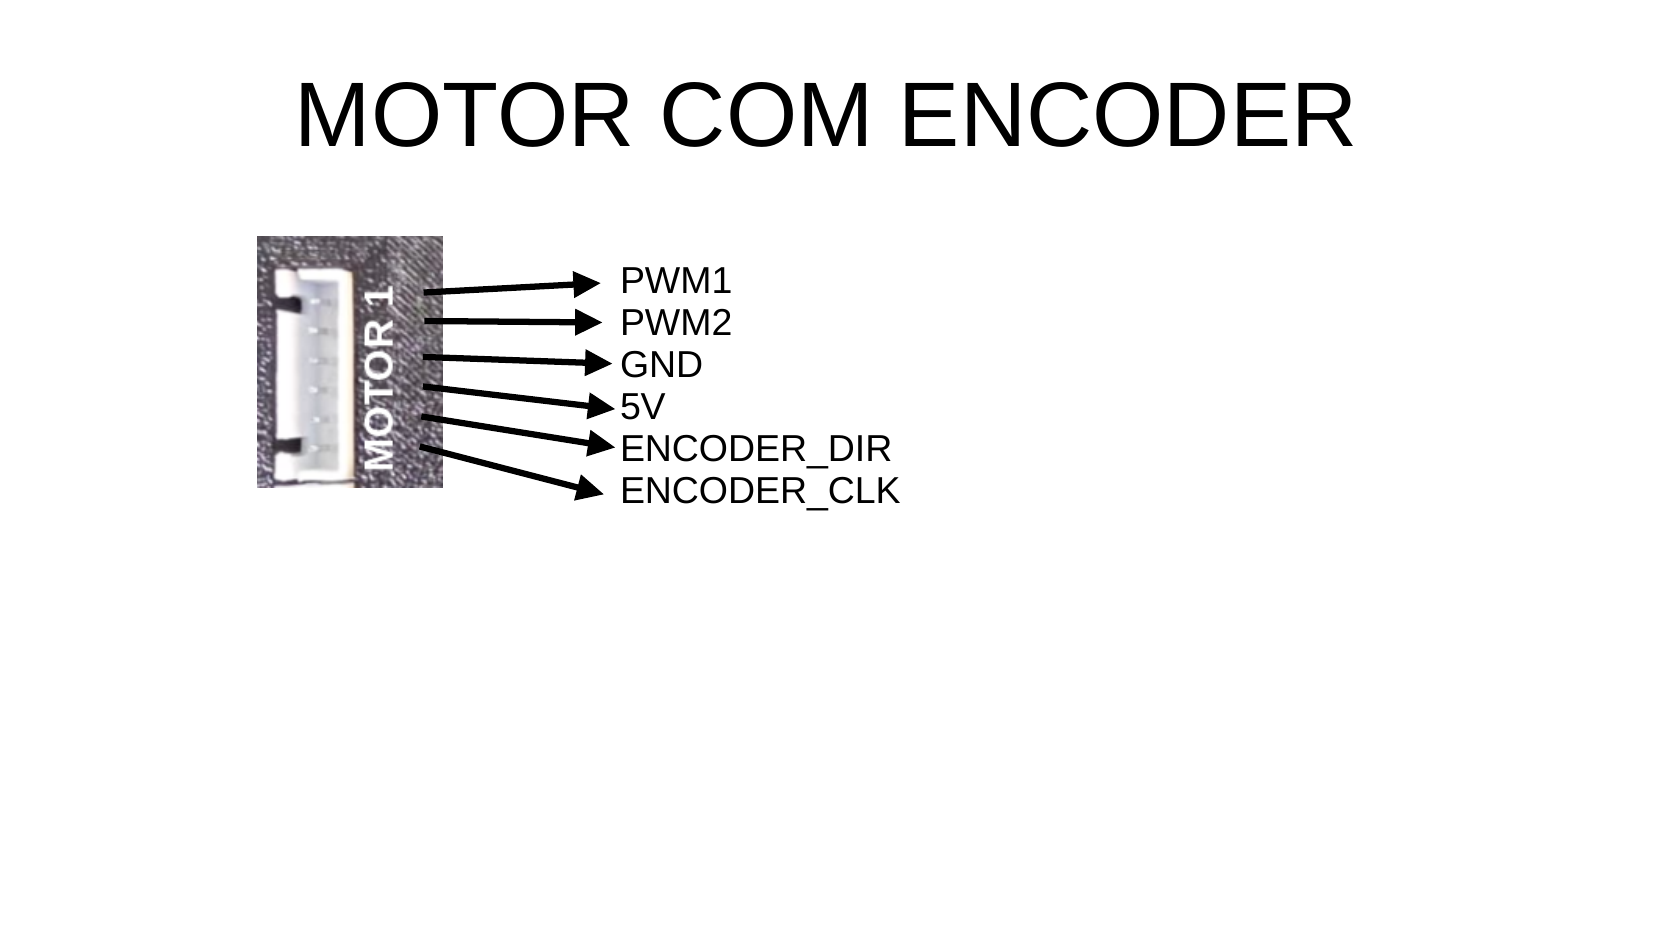

# MOTOR COM ENCODER
PWM1
PWM2
GND
5V
ENCODER_DIR
ENCODER_CLK